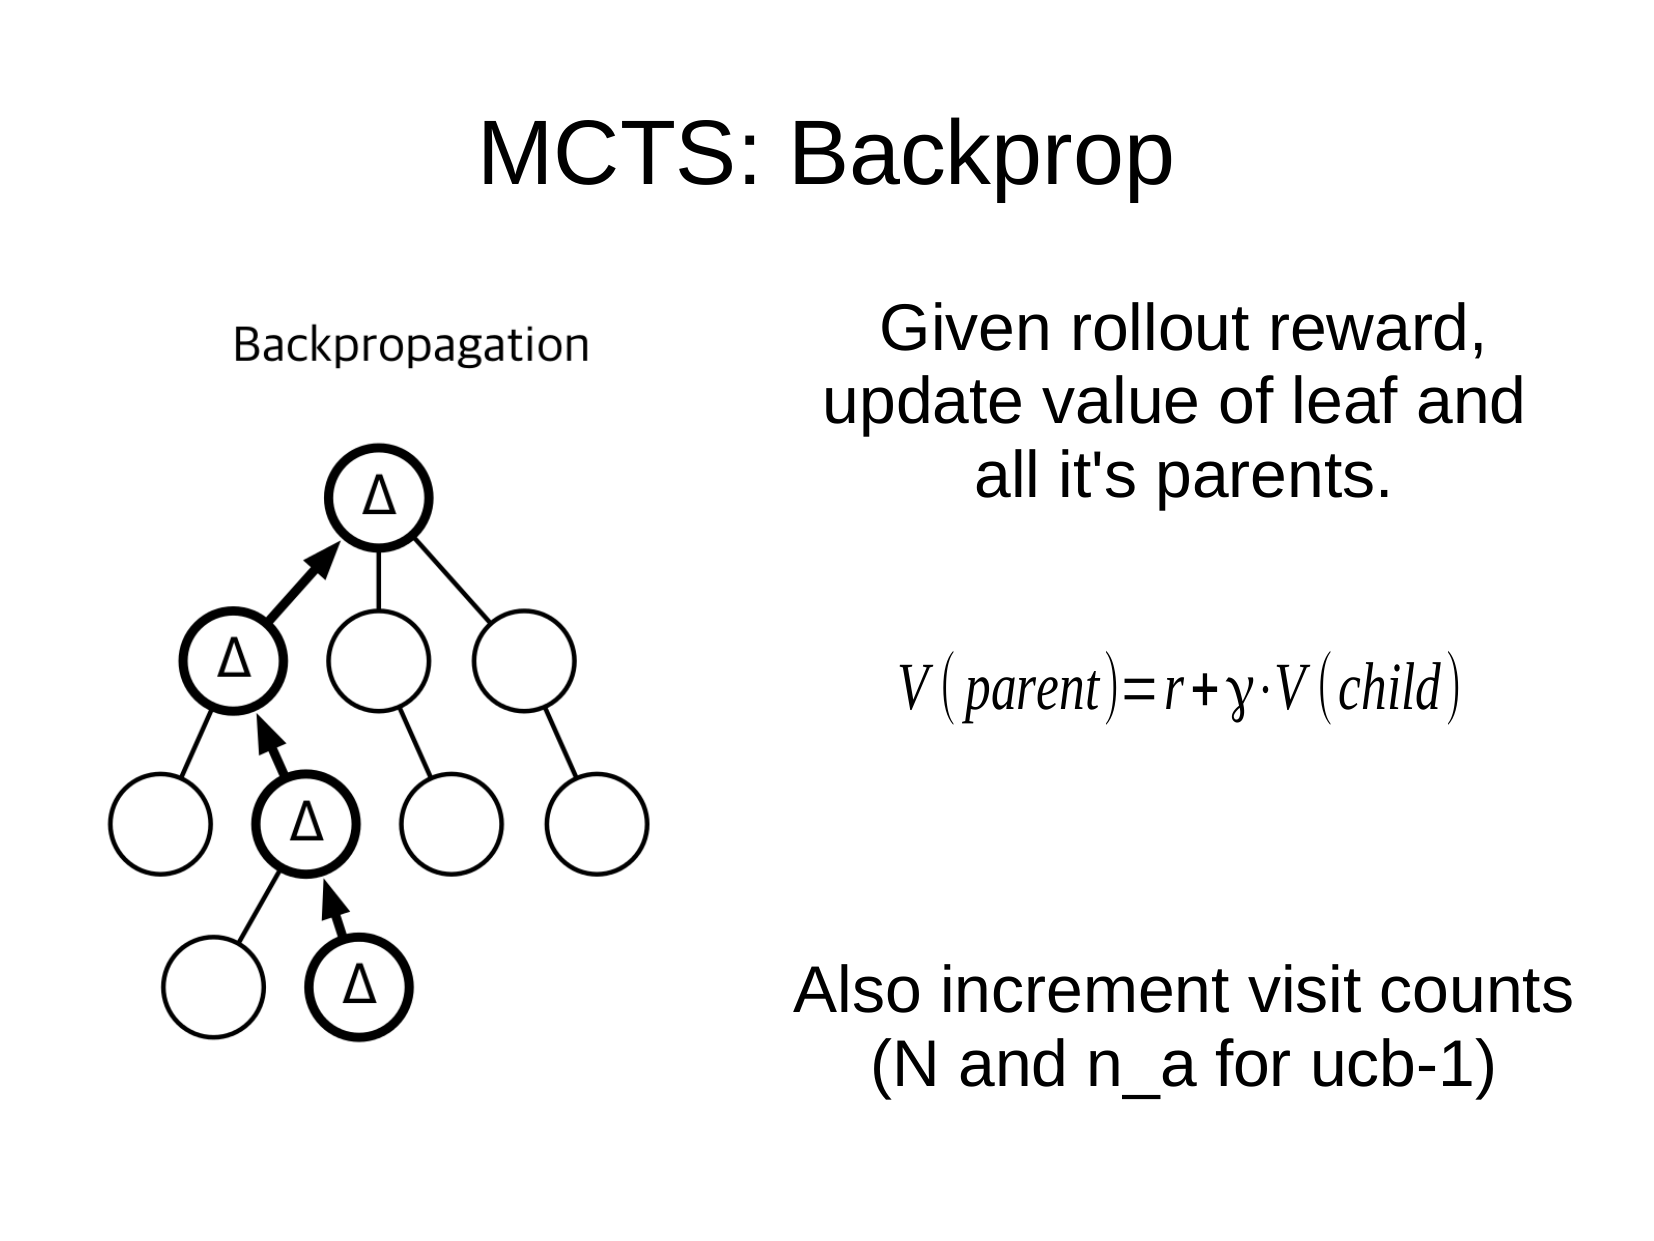

# MCTS: Backprop
Given rollout reward,
update value of leaf and
all it's parents.
Also increment visit counts
(N and n_a for ucb-1)